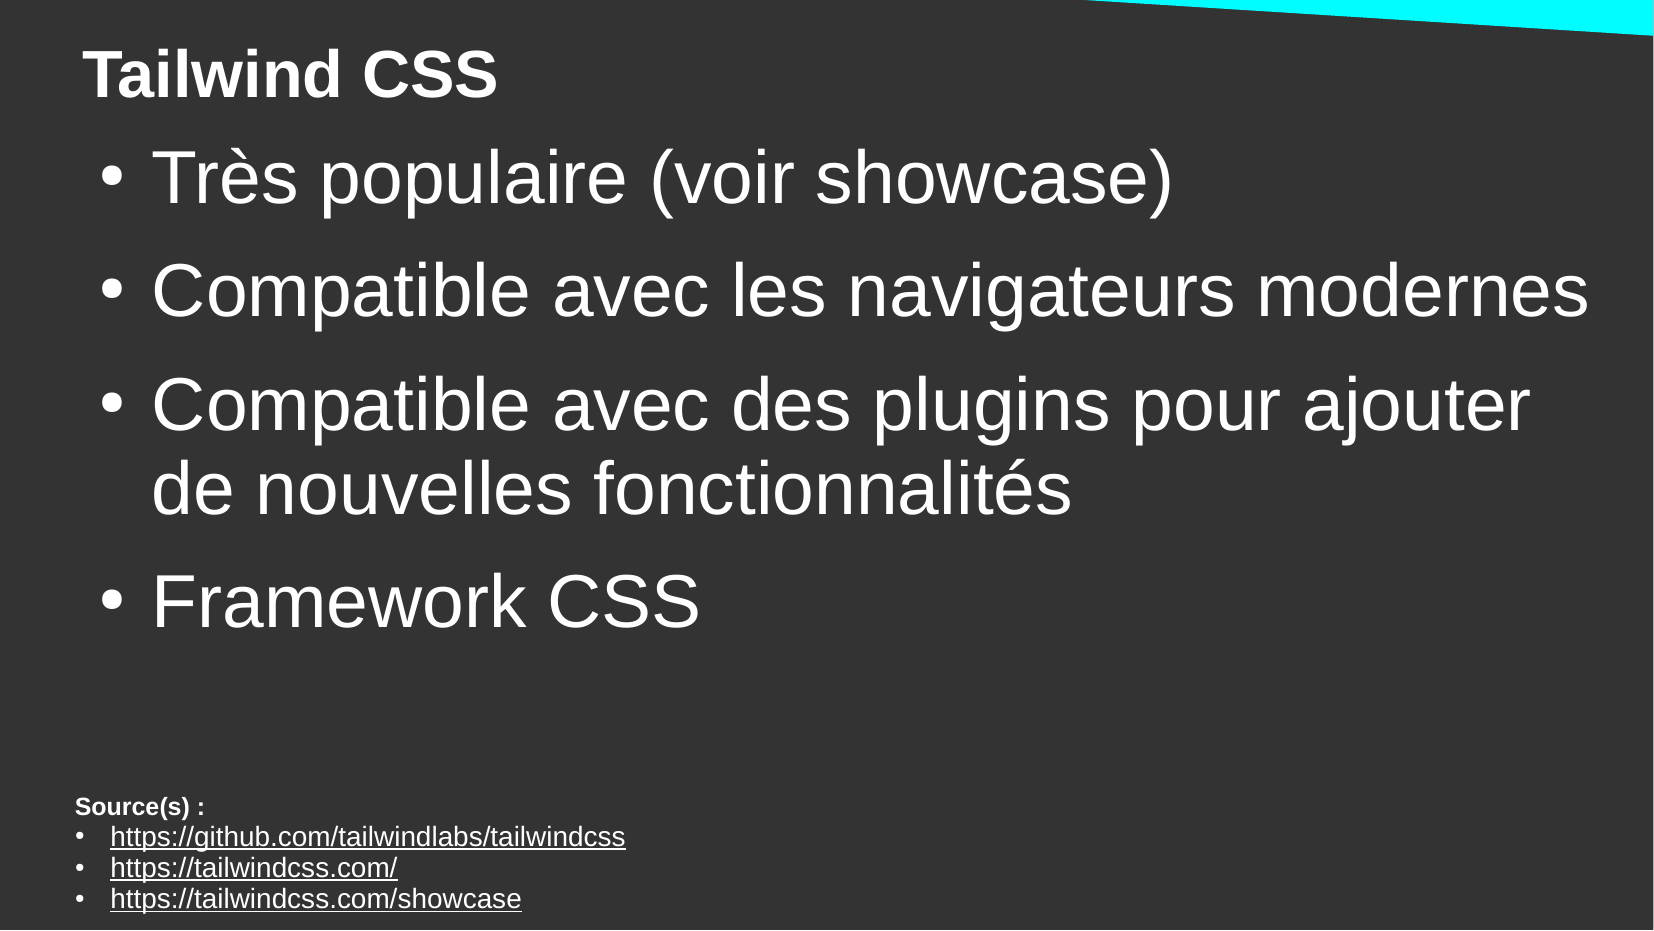

# Tailwind CSS
Très populaire (voir showcase)
Compatible avec les navigateurs modernes
Compatible avec des plugins pour ajouter de nouvelles fonctionnalités
Framework CSS
Source(s) :
https://github.com/tailwindlabs/tailwindcss
https://tailwindcss.com/
https://tailwindcss.com/showcase